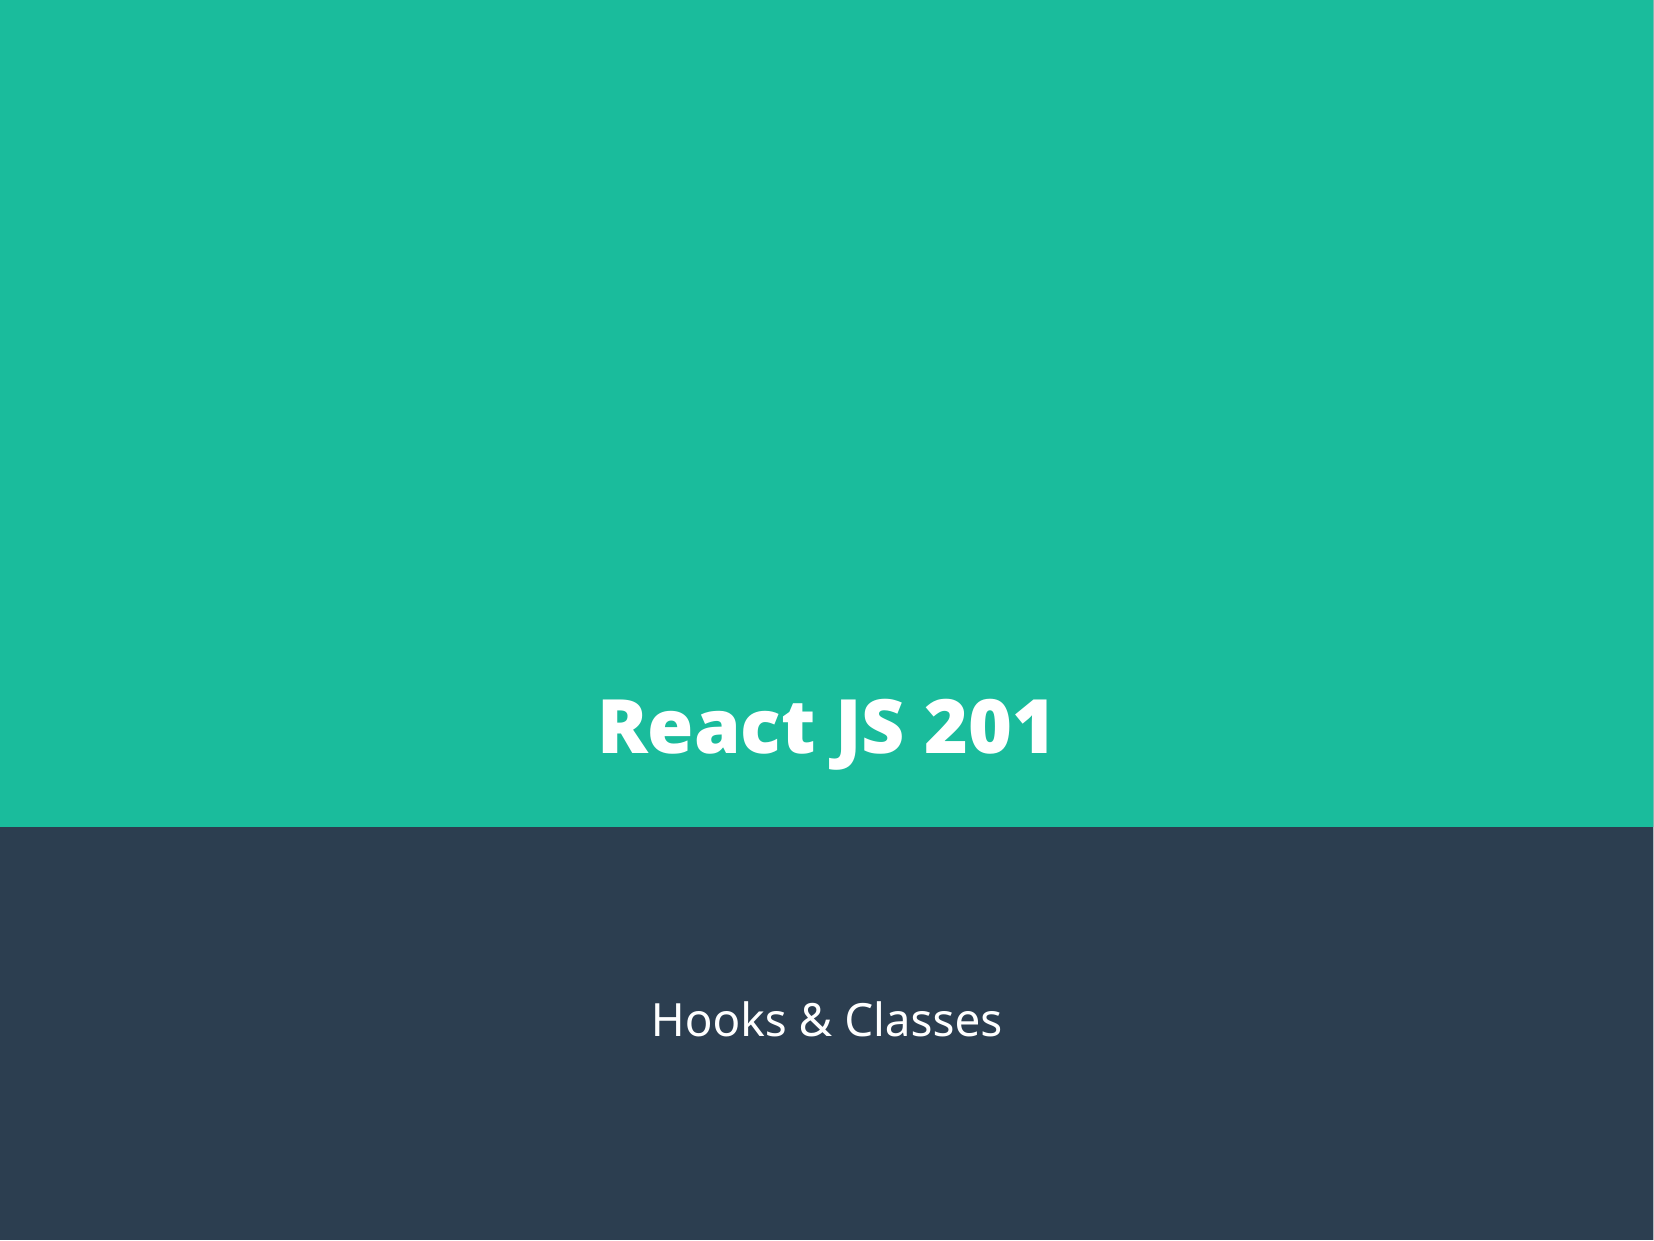

# React JS 201
Hooks & Classes